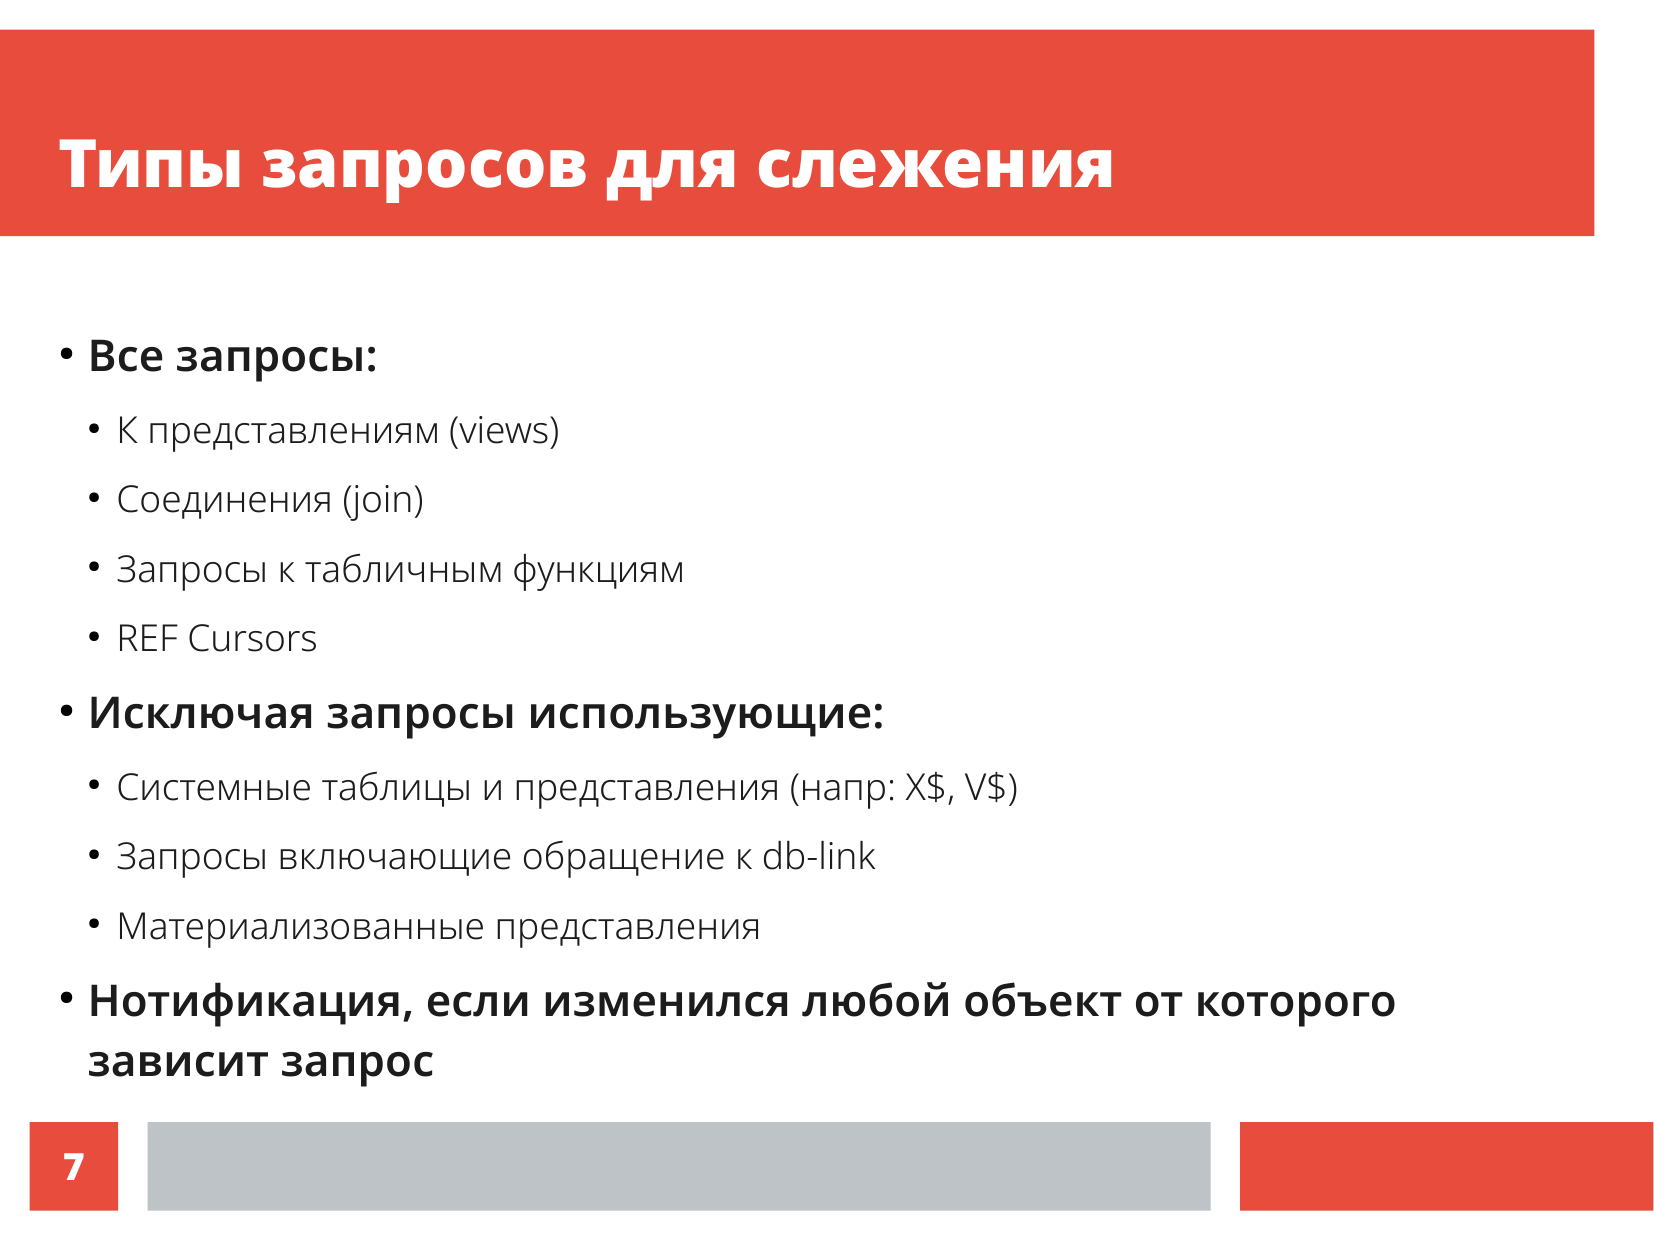

# Типы запросов для слежения
Все запросы:
К представлениям (views)
Соединения (join)
Запросы к табличным функциям
REF Cursors
Исключая запросы использующие:
Системные таблицы и представления (напр: X$, V$)
Запросы включающие обращение к db-link
Материализованные представления
Нотификация, если изменился любой объект от которого зависит запрос
7